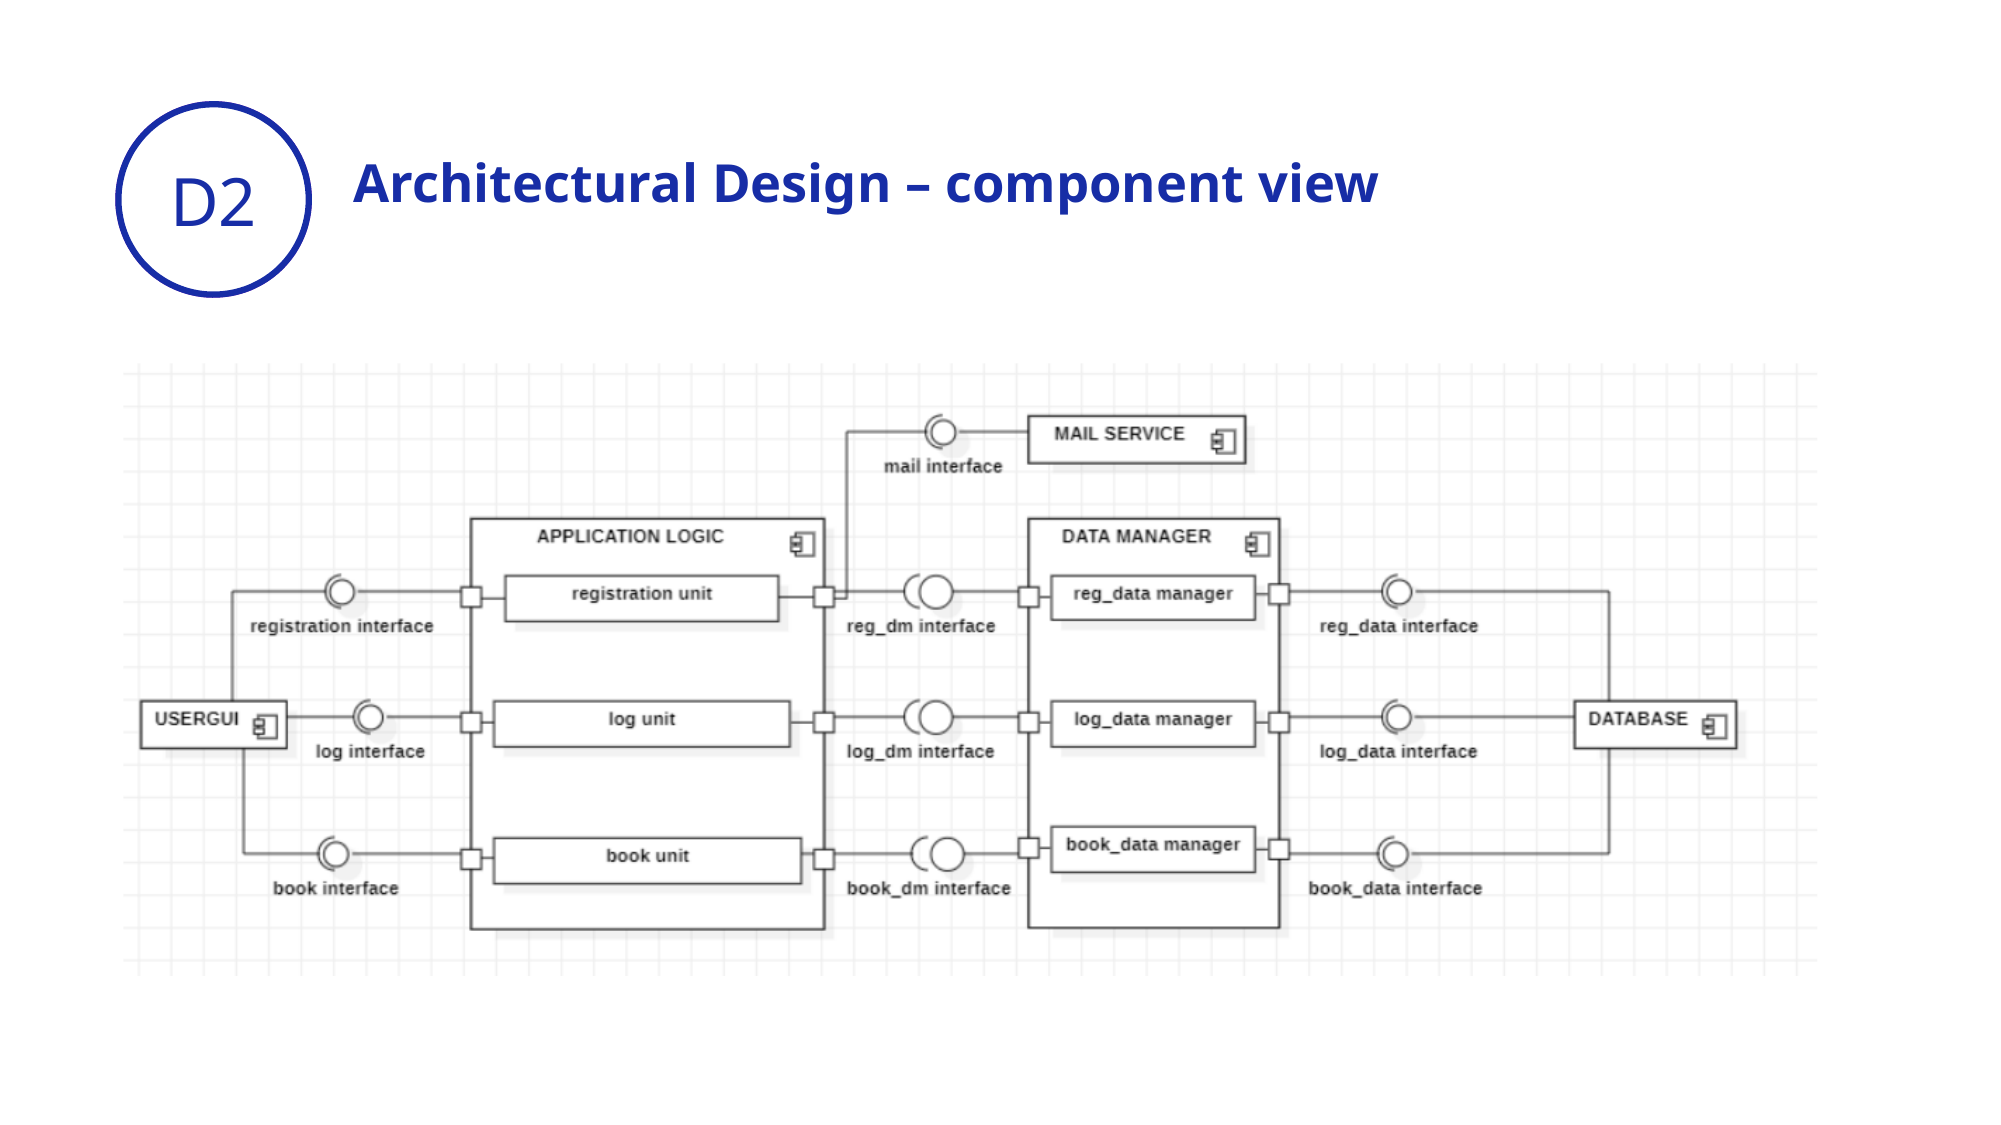

D1
D2
# Architectural Design – component view